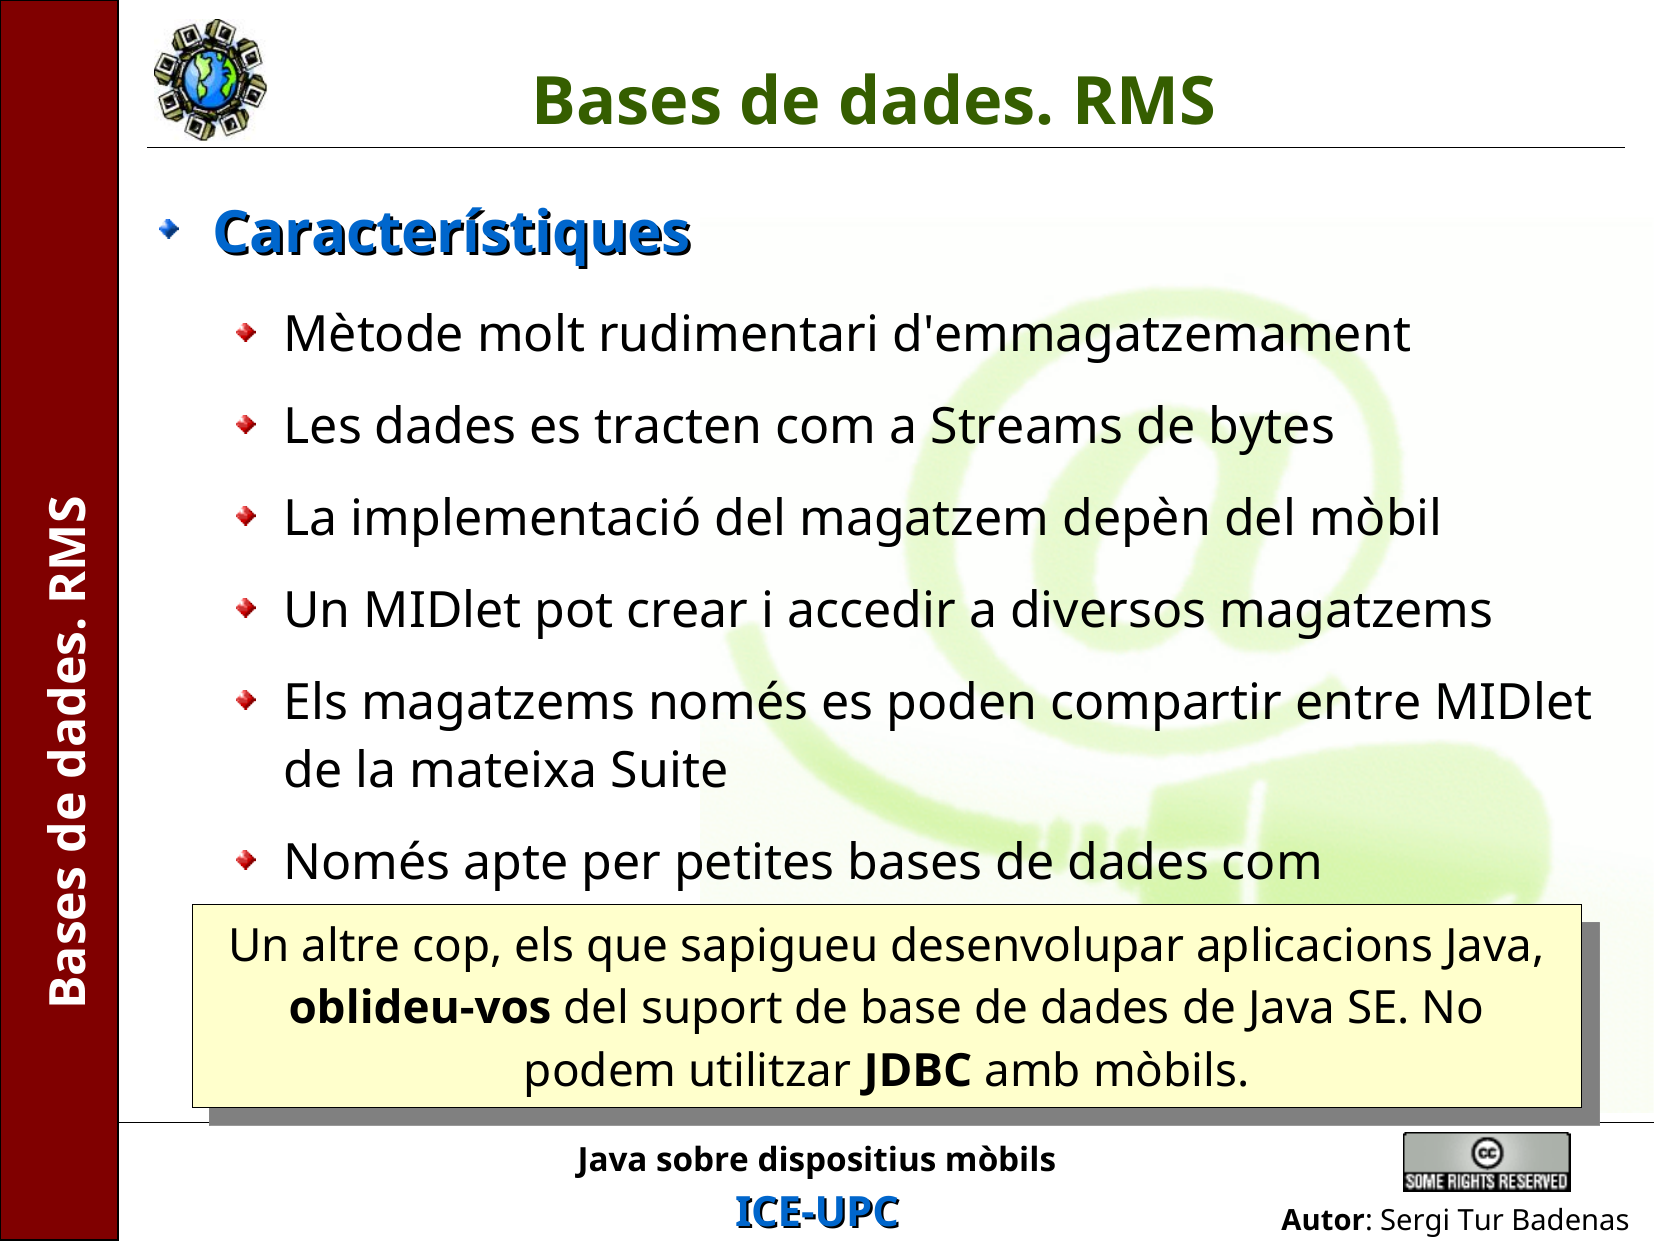

# Bases de dades. RMS
Característiques
Mètode molt rudimentari d'emmagatzemament
Les dades es tracten com a Streams de bytes
La implementació del magatzem depèn del mòbil
Un MIDlet pot crear i accedir a diversos magatzems
Els magatzems només es poden compartir entre MIDlet de la mateixa Suite
Només apte per petites bases de dades com preferències, jocs guardats, etc.
Un altre cop, els que sapigueu desenvolupar aplicacions Java, oblideu-vos del suport de base de dades de Java SE. No podem utilitzar JDBC amb mòbils.